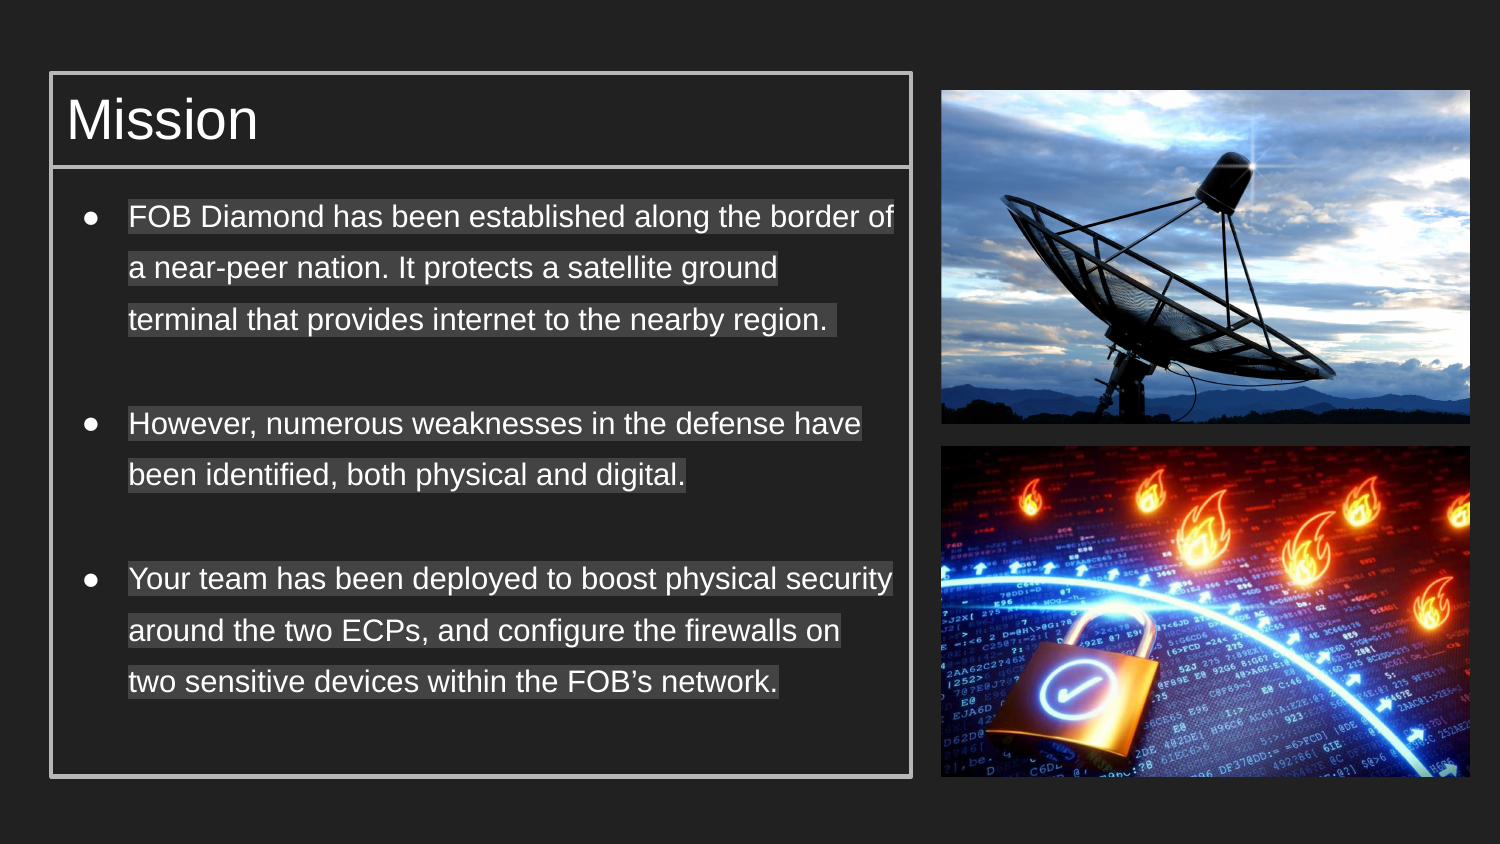

# Mission
FOB Diamond has been established along the border of a near-peer nation. It protects a satellite ground terminal that provides internet to the nearby region.
However, numerous weaknesses in the defense have been identified, both physical and digital.
Your team has been deployed to boost physical security around the two ECPs, and configure the firewalls on two sensitive devices within the FOB’s network.